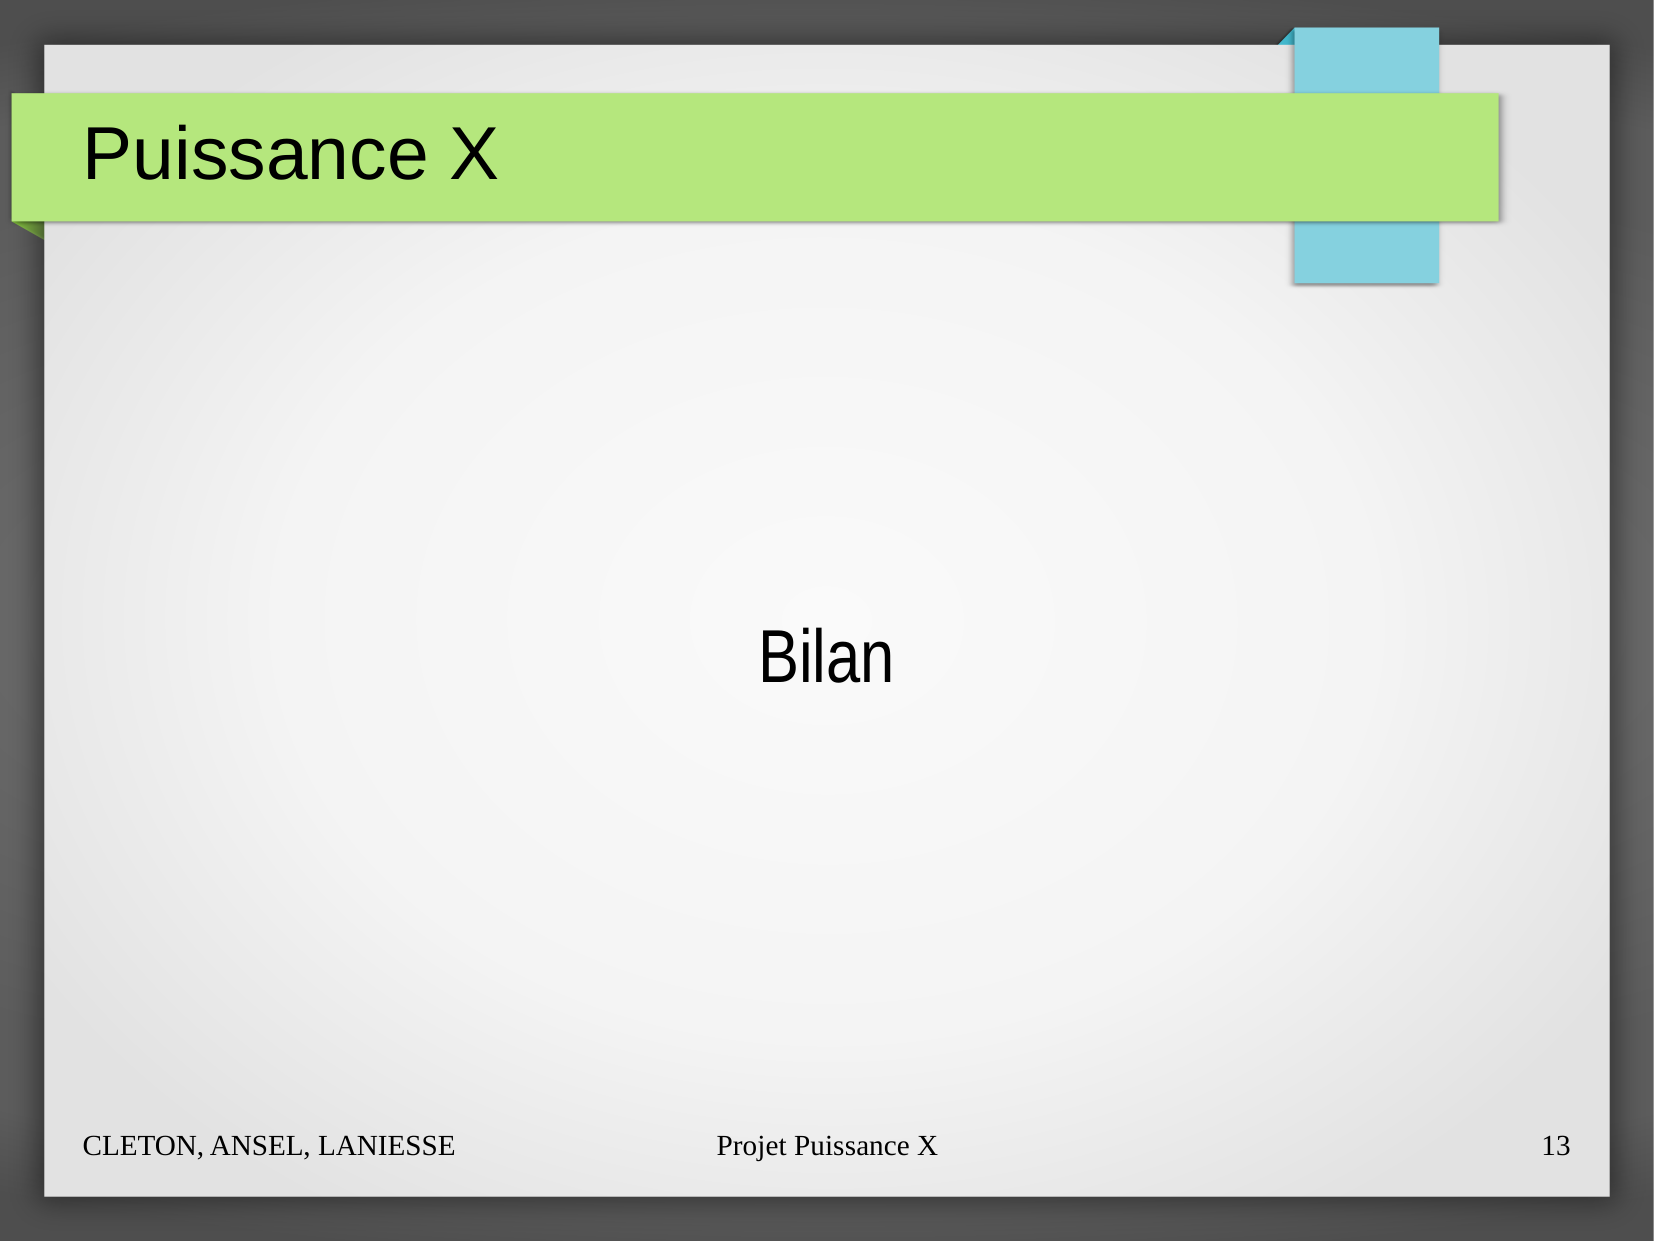

Puissance X
# Bilan
CLETON, ANSEL, LANIESSE
Projet Puissance X
13